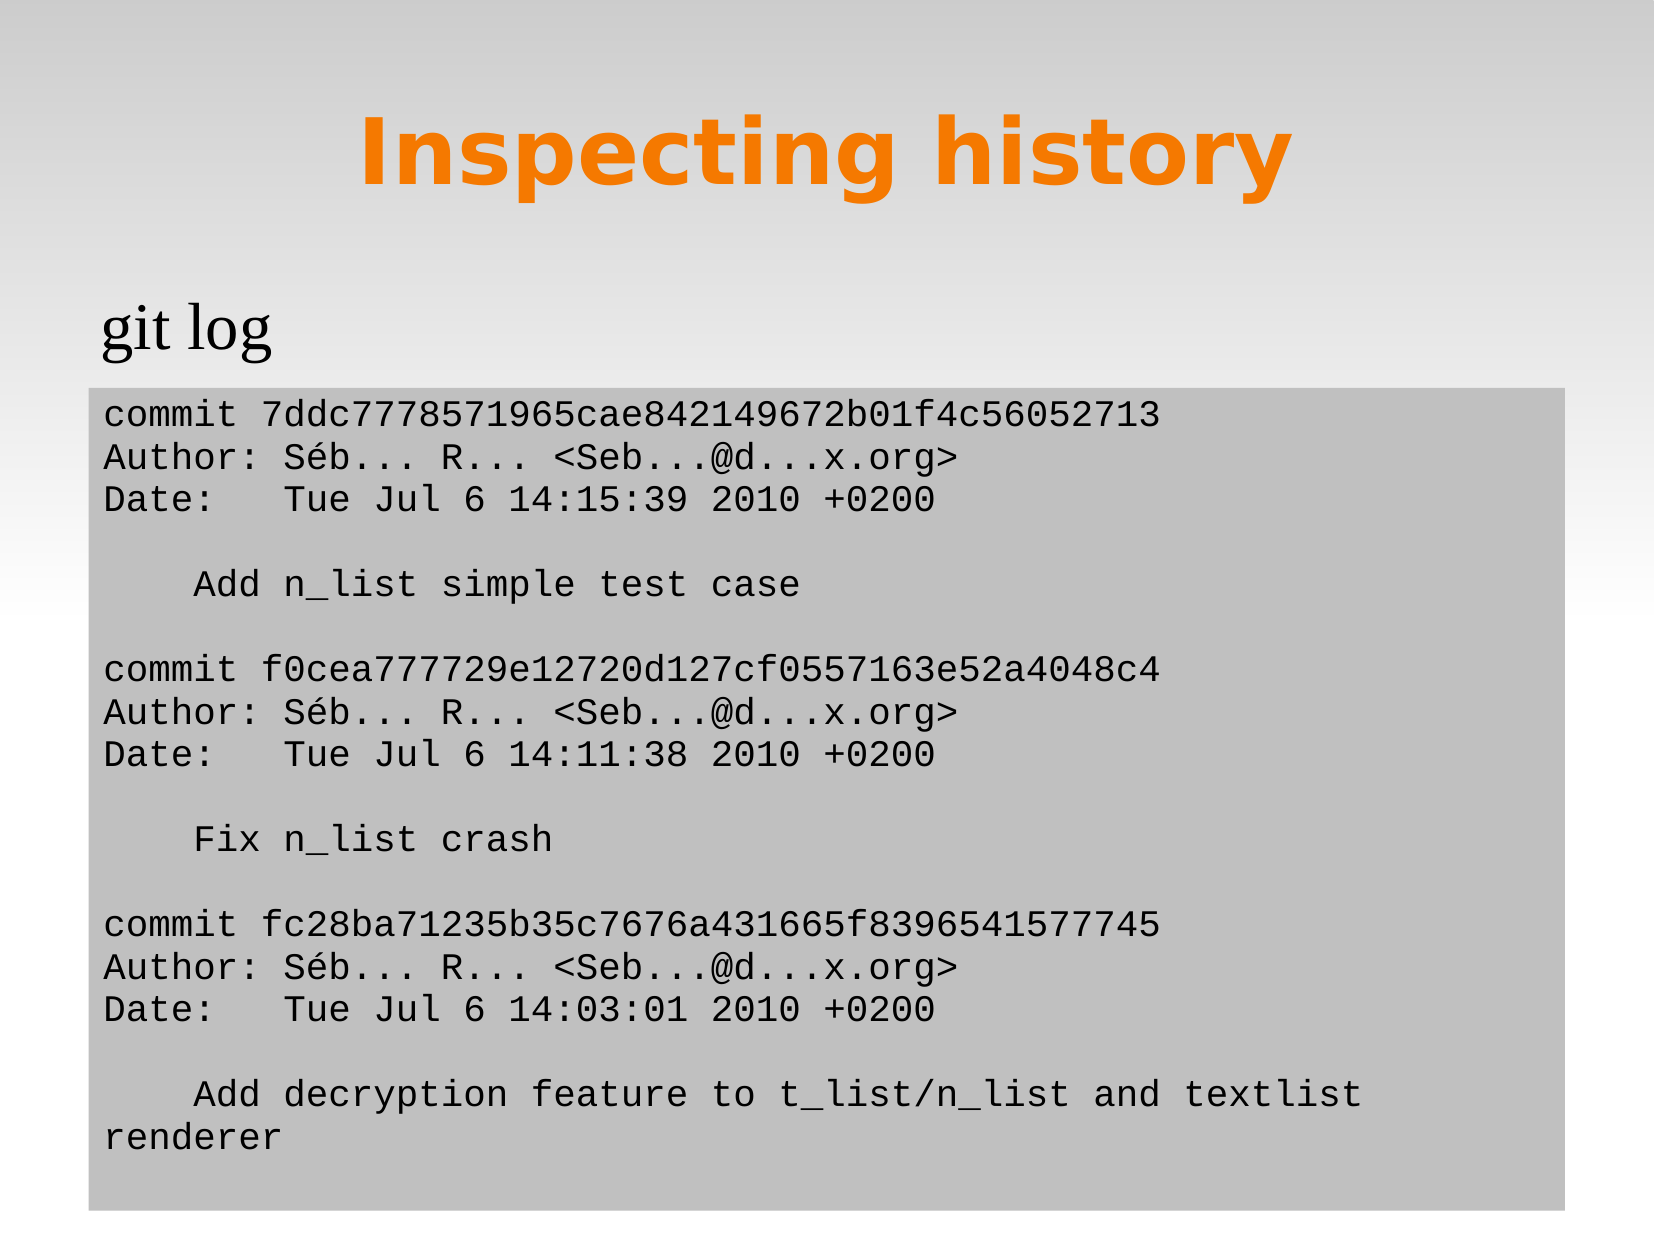

# Inspecting history
git log
commit 7ddc7778571965cae842149672b01f4c56052713
Author: Séb... R... <Seb...@d...x.org>
Date: Tue Jul 6 14:15:39 2010 +0200
 Add n_list simple test case
commit f0cea777729e12720d127cf0557163e52a4048c4
Author: Séb... R... <Seb...@d...x.org>
Date: Tue Jul 6 14:11:38 2010 +0200
 Fix n_list crash
commit fc28ba71235b35c7676a431665f8396541577745
Author: Séb... R... <Seb...@d...x.org>
Date: Tue Jul 6 14:03:01 2010 +0200
 Add decryption feature to t_list/n_list and textlist renderer